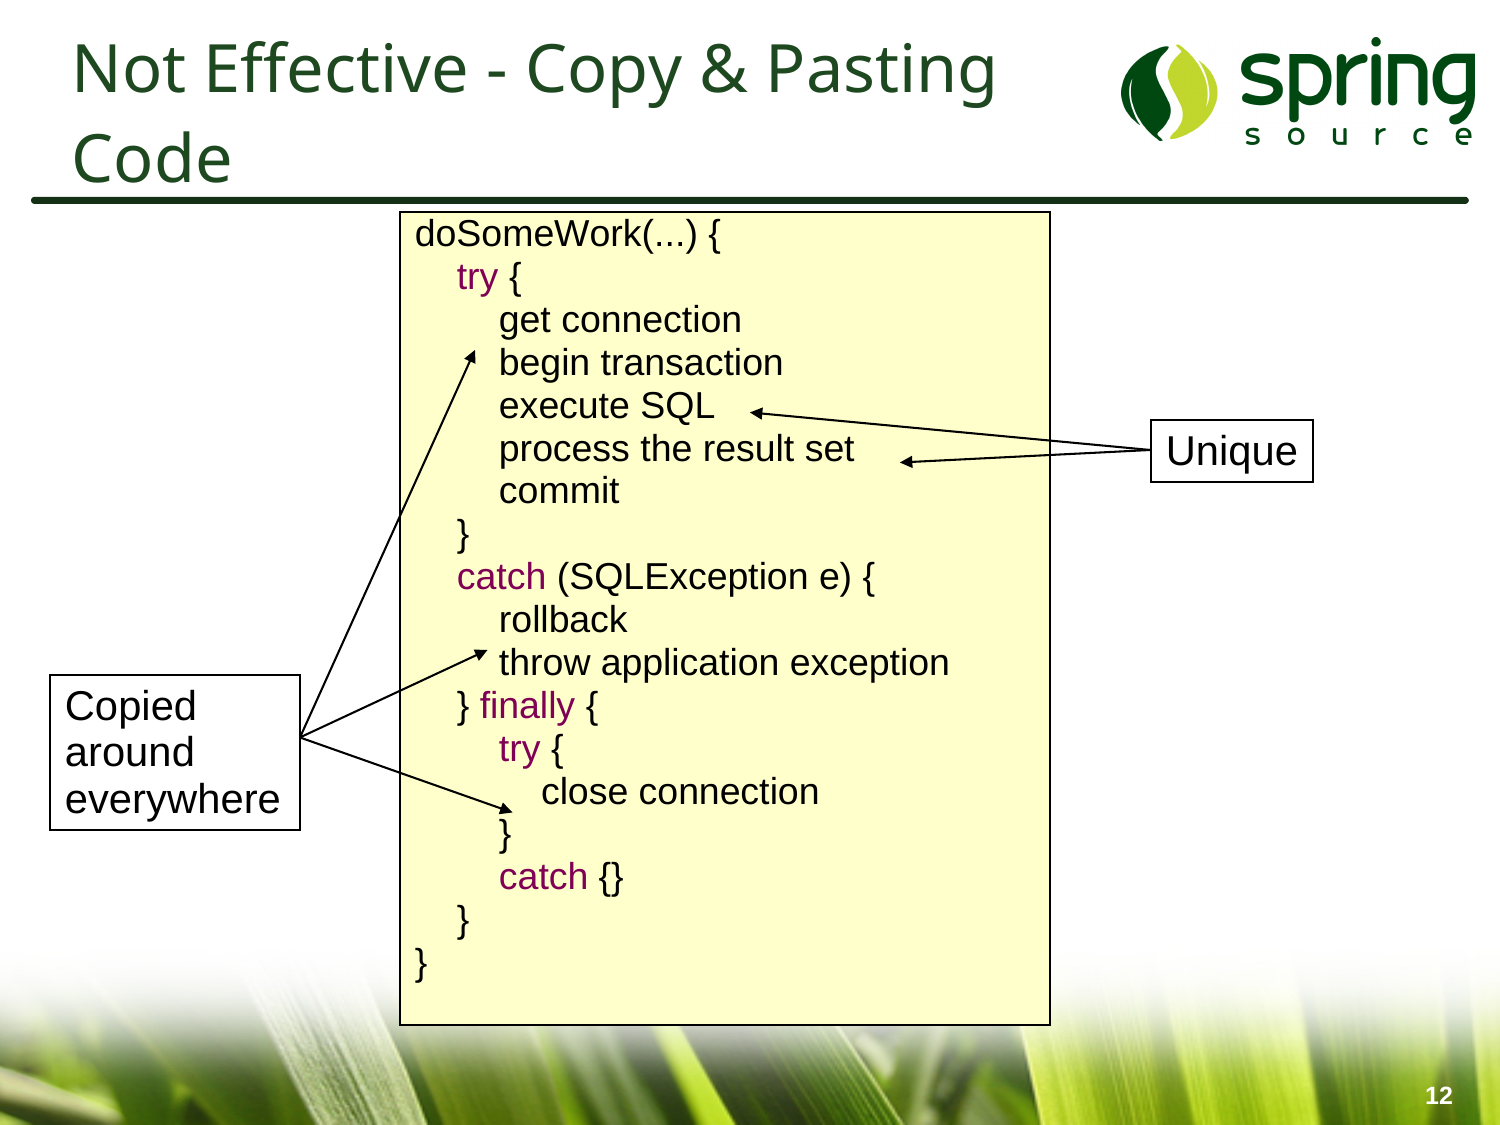

# Not Effective - Copy & Pasting Code
doSomeWork(...) {
 try {
 get connection
 begin transaction
 execute SQL
 process the result set
 commit
 }
 catch (SQLException e) {
 rollback
 throw application exception
 } finally {
 try {
 close connection
 }
 catch {}
 }
}
Copied
around
everywhere
Unique